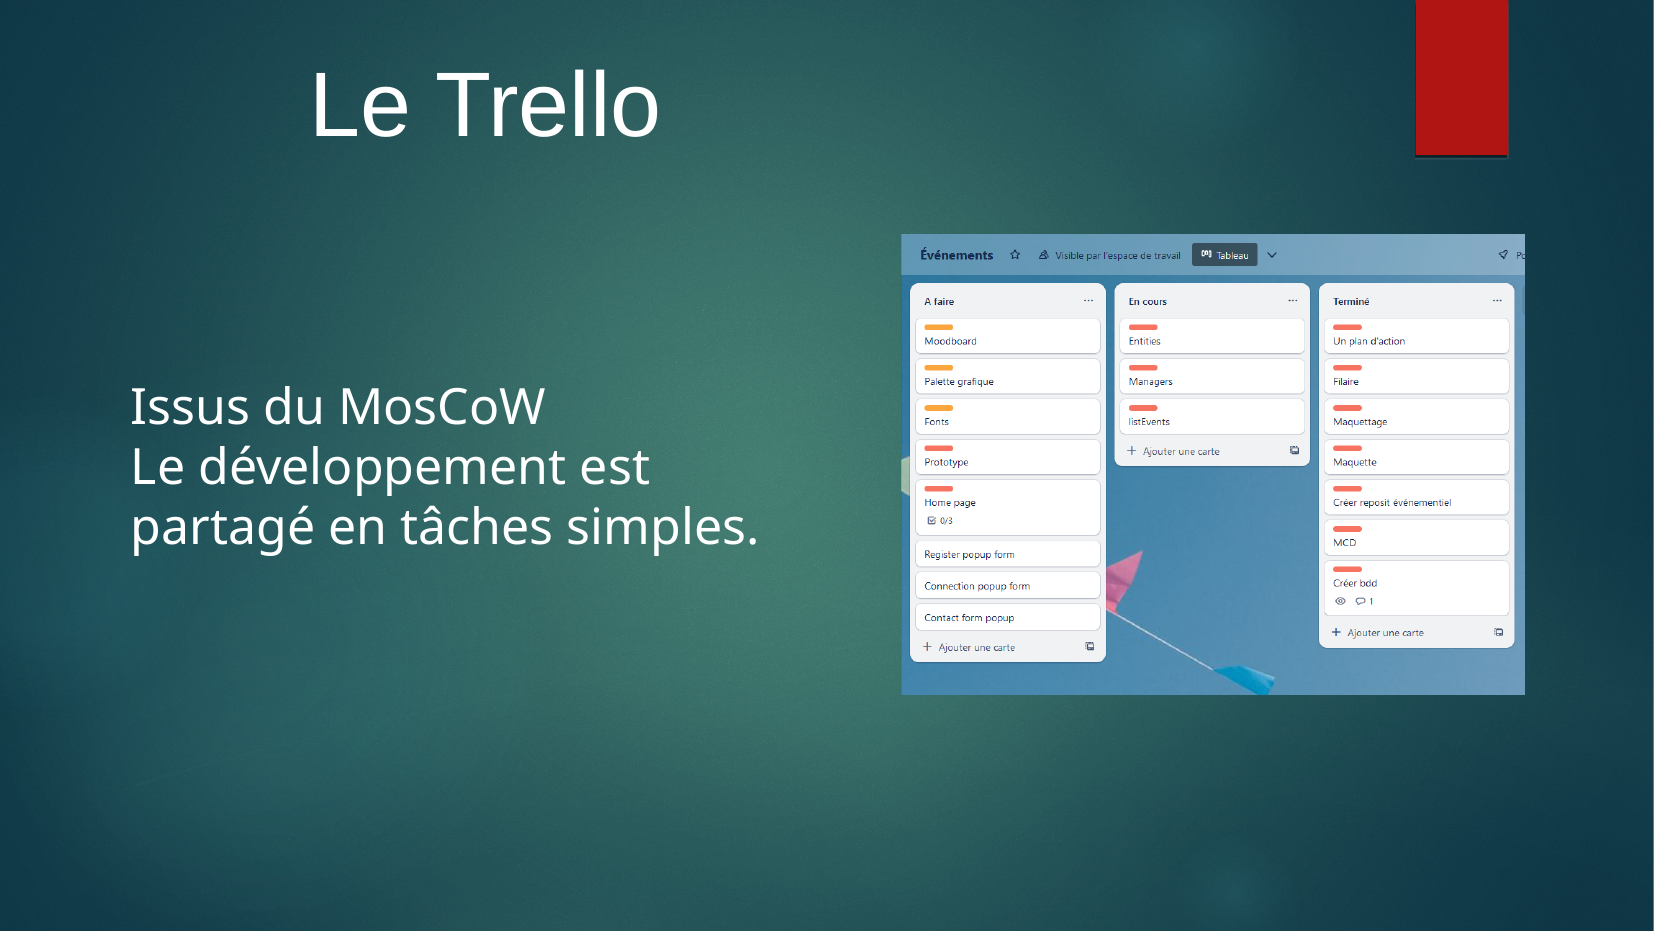

Le Trello​
Issus du MosCoW​
Le développement est partagé en tâches simples.